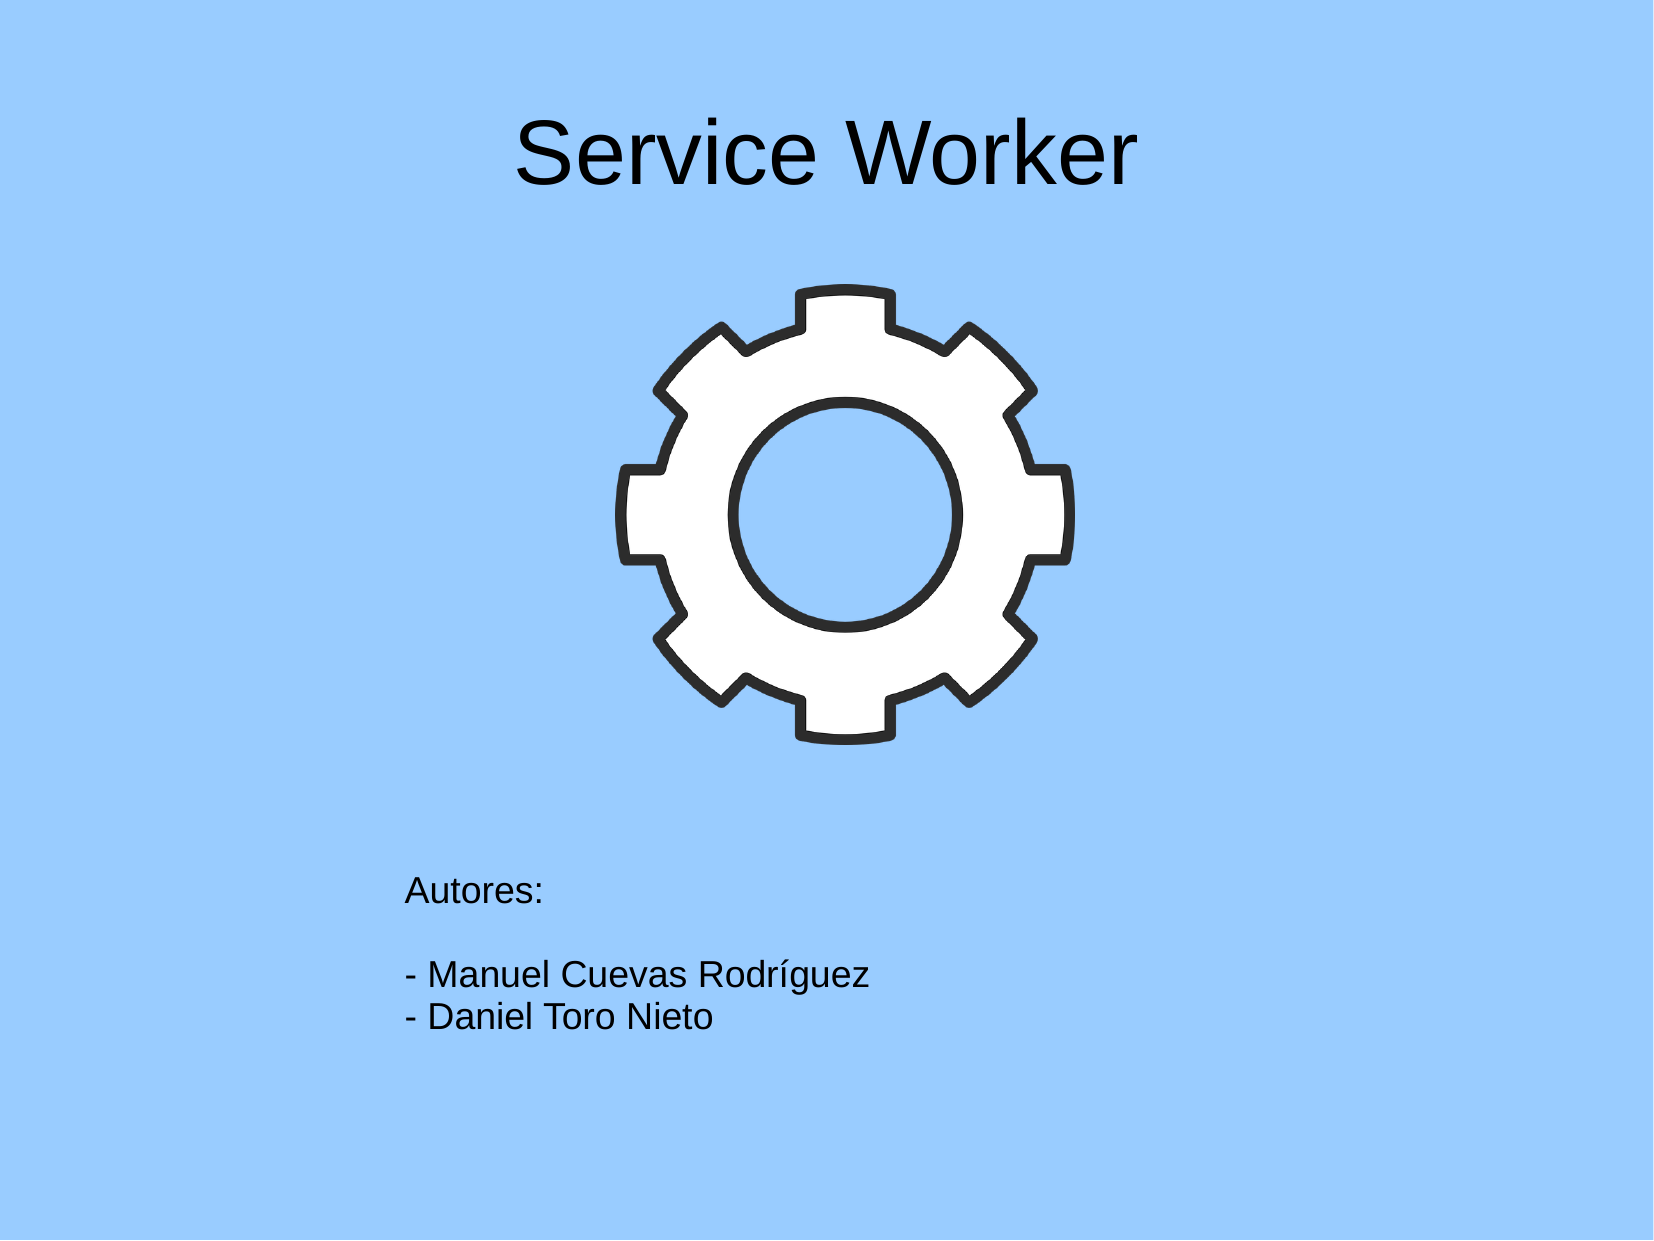

# Service Worker
Autores:
- Manuel Cuevas Rodríguez
- Daniel Toro Nieto